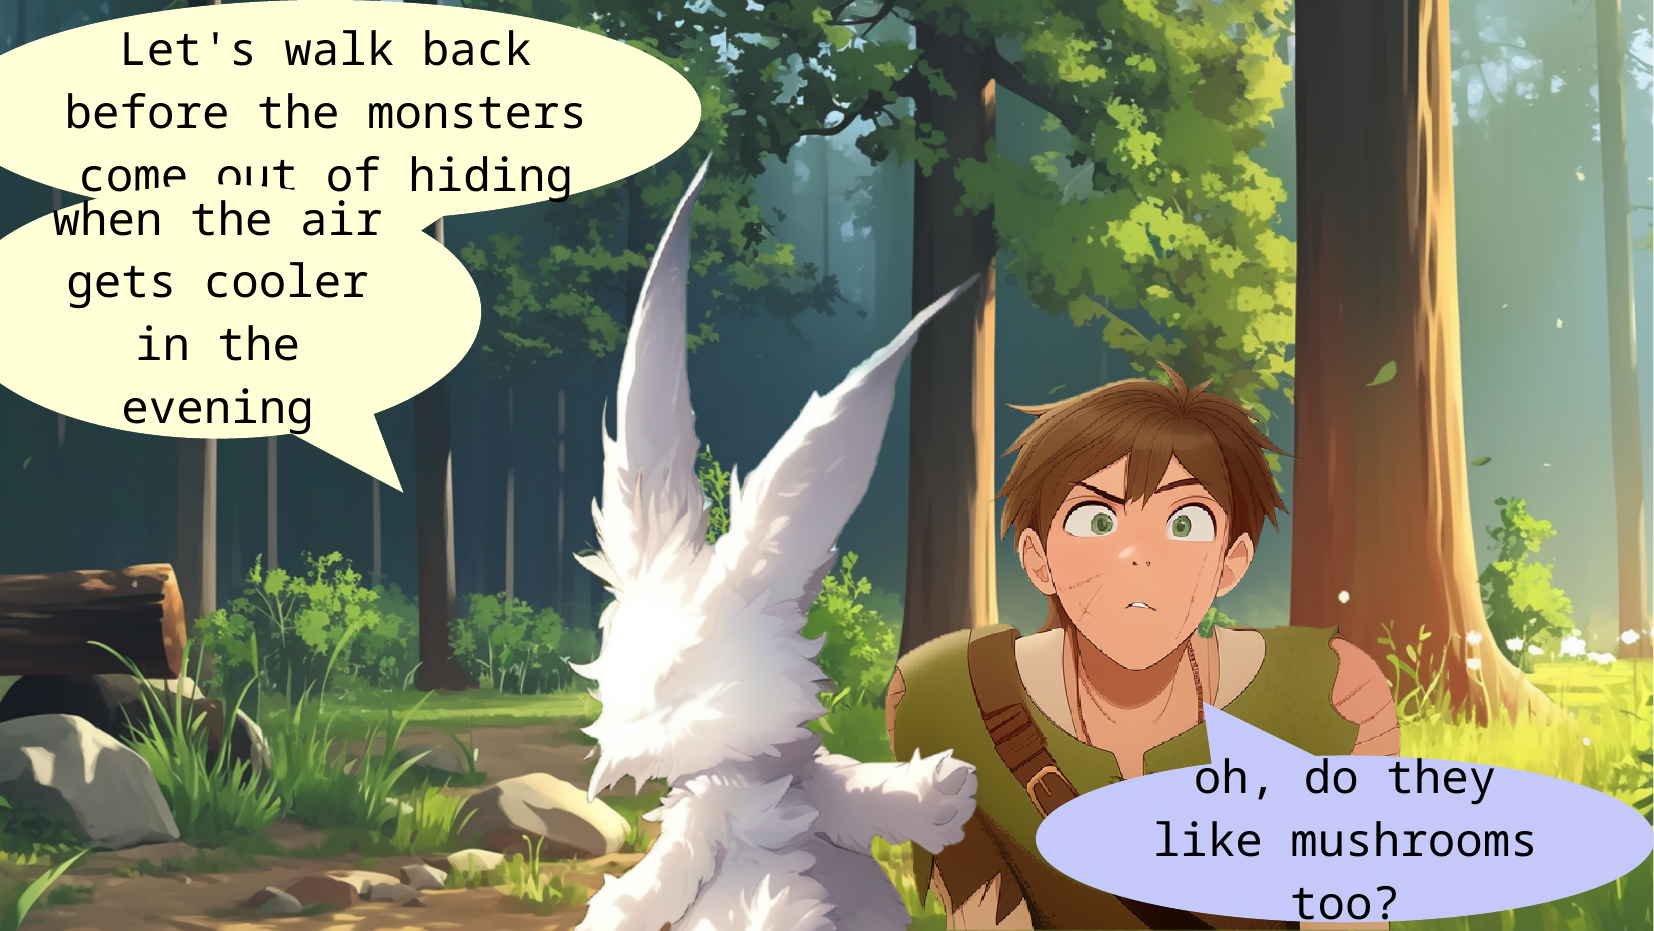

Let's walk back before the monsters come out of hiding
when the air gets cooler in the evening
oh, do they like mushrooms too?